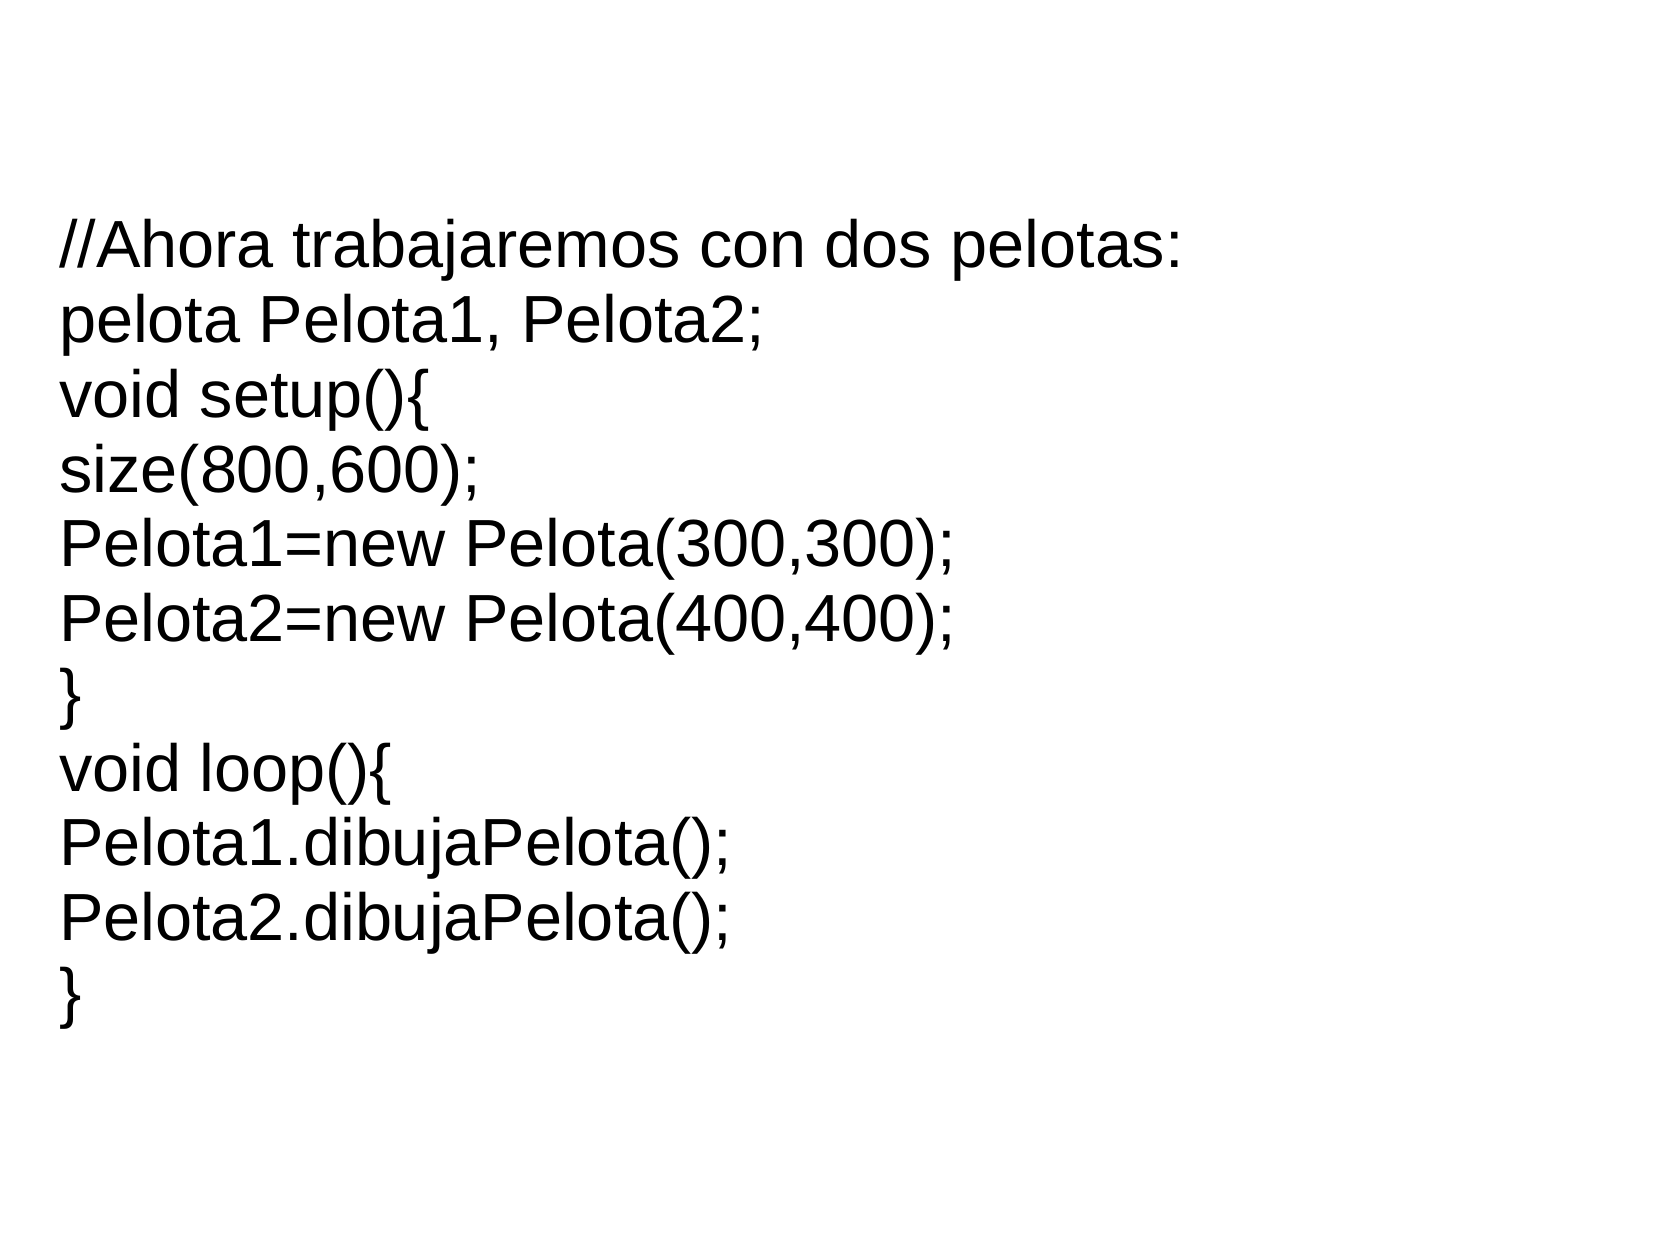

# //Ahora trabajaremos con dos pelotas:
pelota Pelota1, Pelota2;
void setup(){
size(800,600);
Pelota1=new Pelota(300,300);
Pelota2=new Pelota(400,400);
}
void loop(){
Pelota1.dibujaPelota();
Pelota2.dibujaPelota();
}